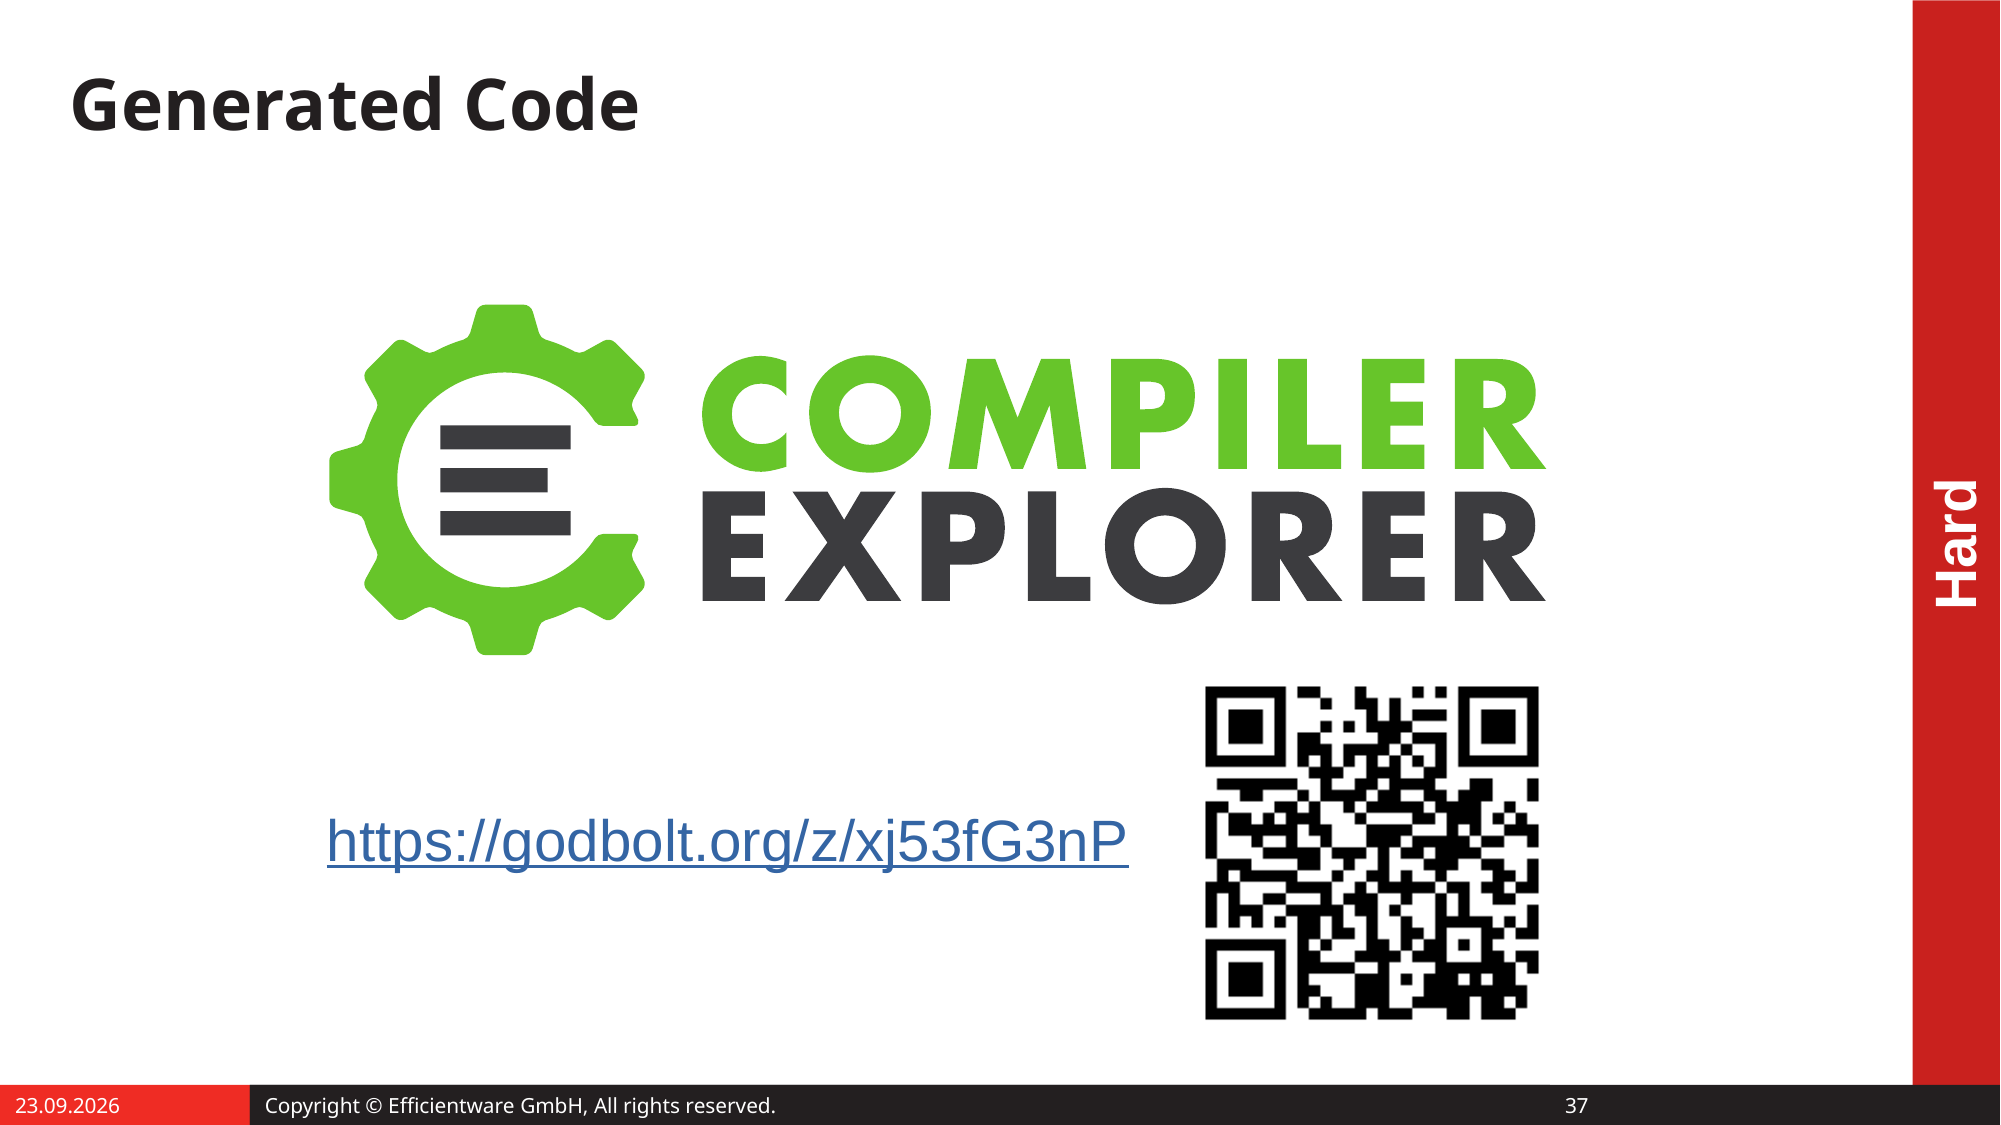

# Generated Code
Hard
https://godbolt.org/z/xj53fG3nP
Copyright © Efficientware GmbH, All rights reserved.
Copyright © Efficientware GmbH, All rights reserved.